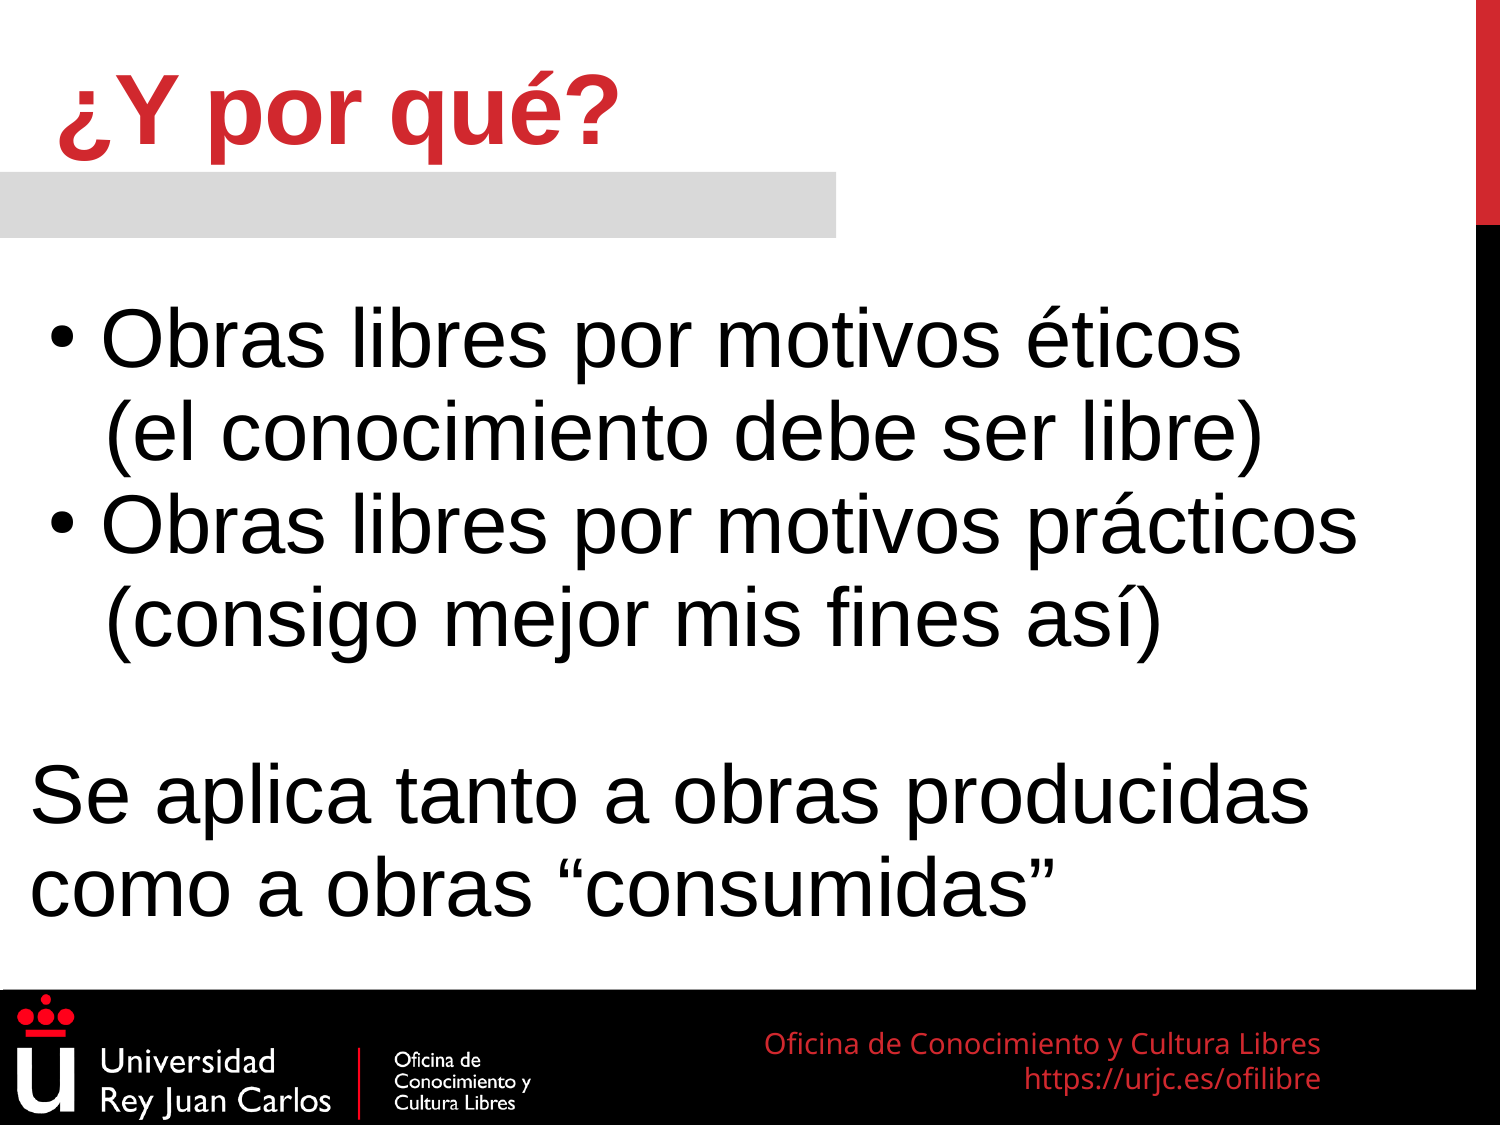

¿Y por qué?
#
Obras libres por motivos éticos
	(el conocimiento debe ser libre)
Obras libres por motivos prácticos
	(consigo mejor mis fines así)
Se aplica tanto a obras producidas como a obras “consumidas”